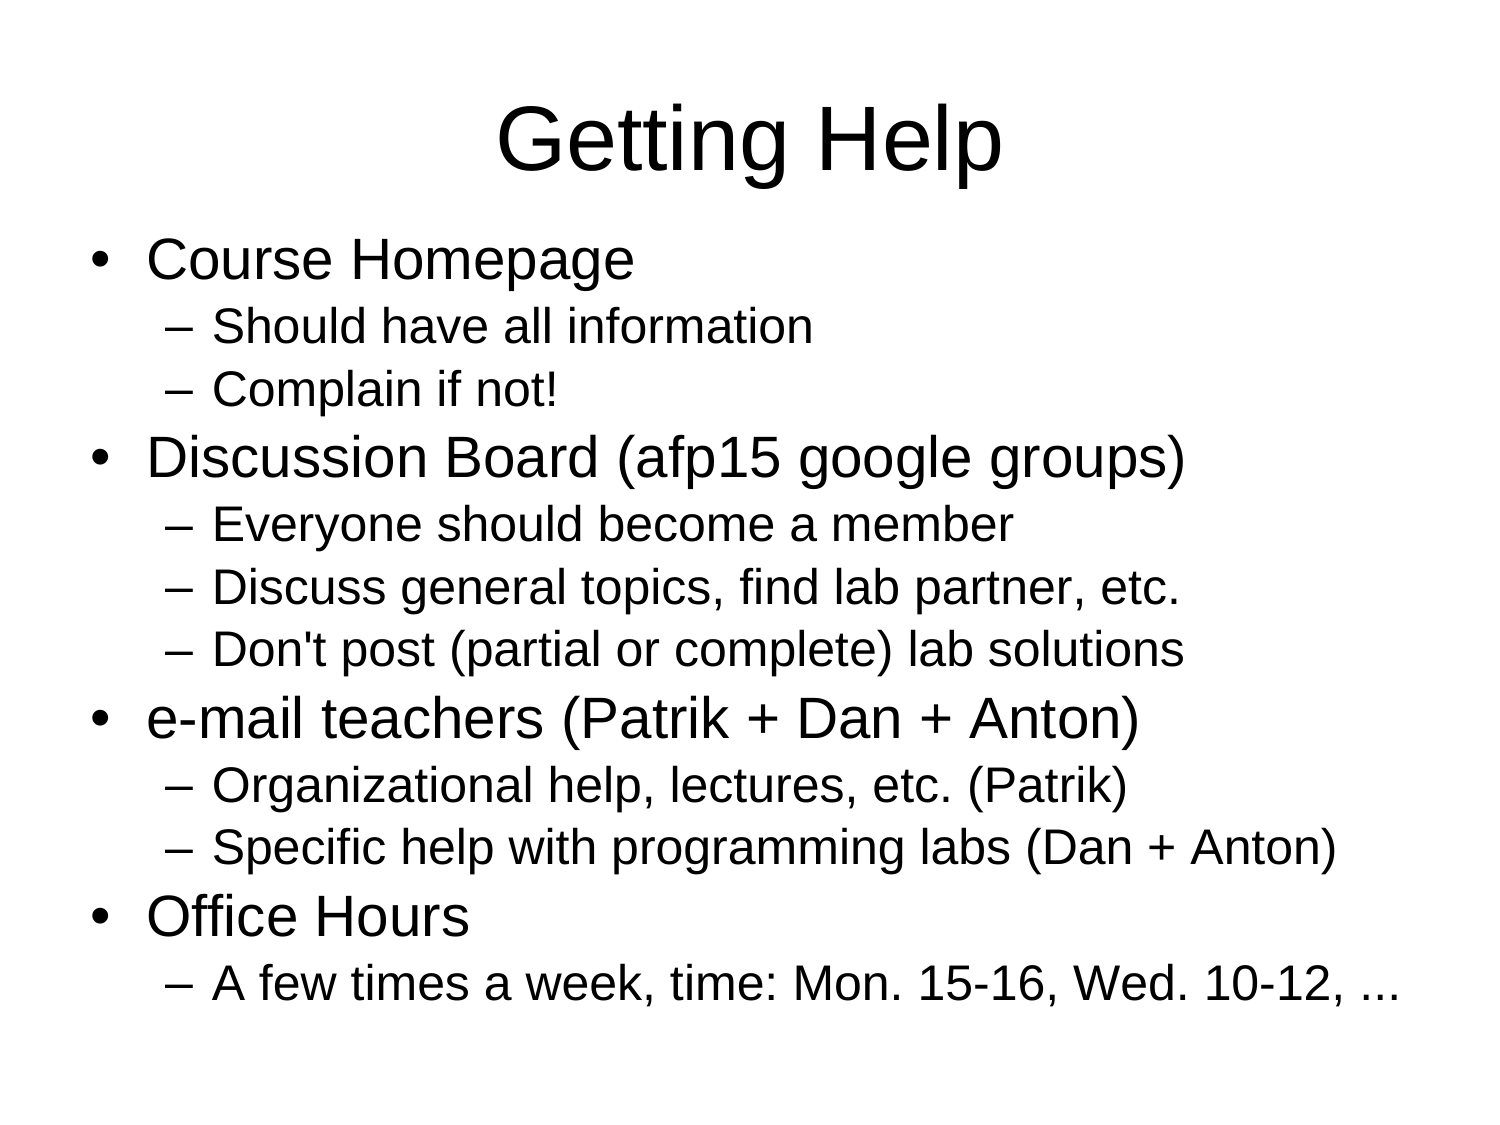

# Getting Help
Course Homepage
Should have all information
Complain if not!
Discussion Board (afp15 google groups)
Everyone should become a member
Discuss general topics, find lab partner, etc.
Don't post (partial or complete) lab solutions
e-mail teachers (Patrik + Dan + Anton)
Organizational help, lectures, etc. (Patrik)
Specific help with programming labs (Dan + Anton)
Office Hours
A few times a week, time: Mon. 15-16, Wed. 10-12, ...